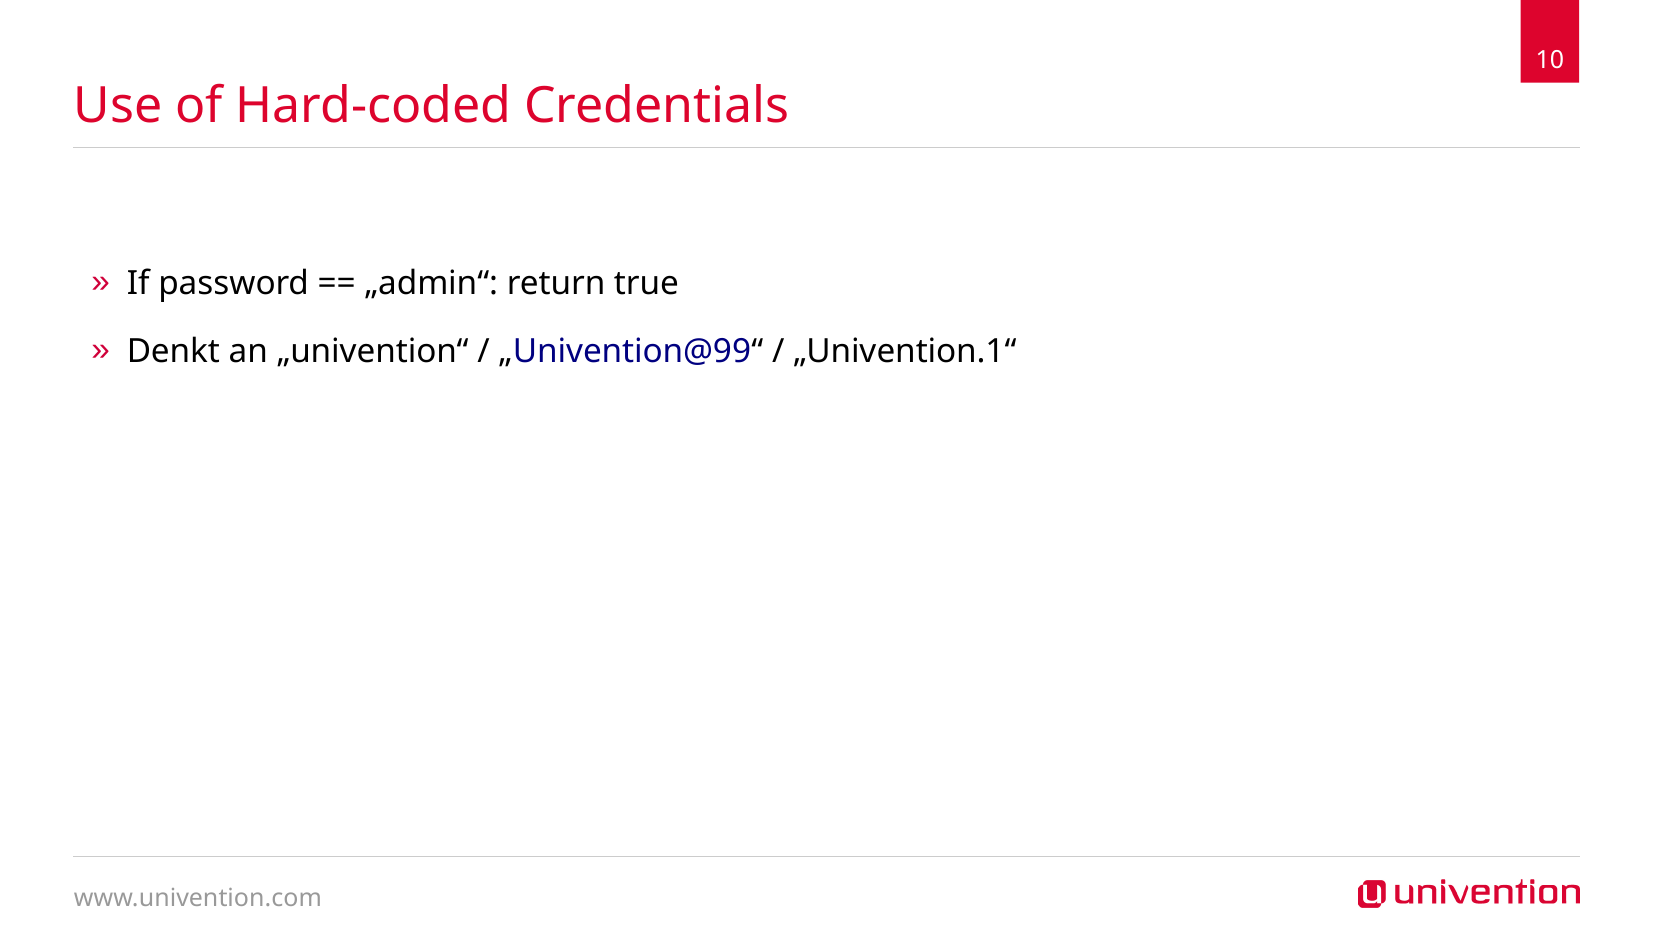

# Use of Hard-coded Credentials
If password == „admin“: return true
Denkt an „univention“ / „Univention@99“ / „Univention.1“